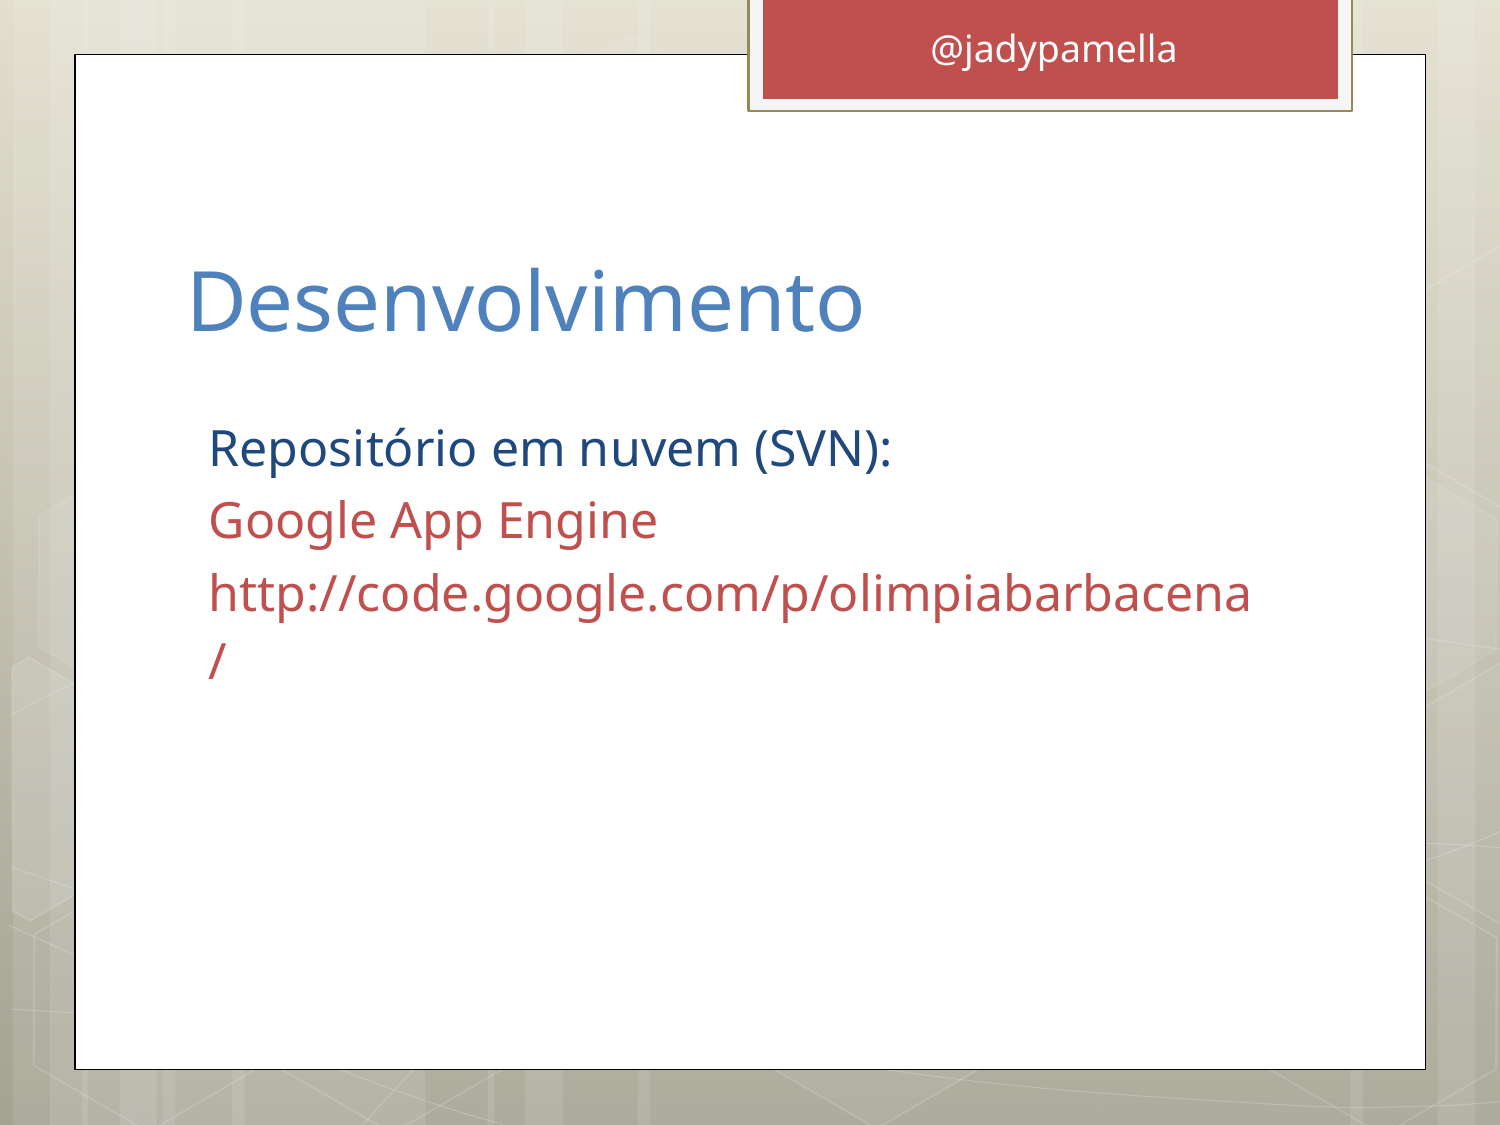

@jadypamella
# Desenvolvimento
Repositório em nuvem (SVN):
Google App Engine
http://code.google.com/p/olimpiabarbacena/